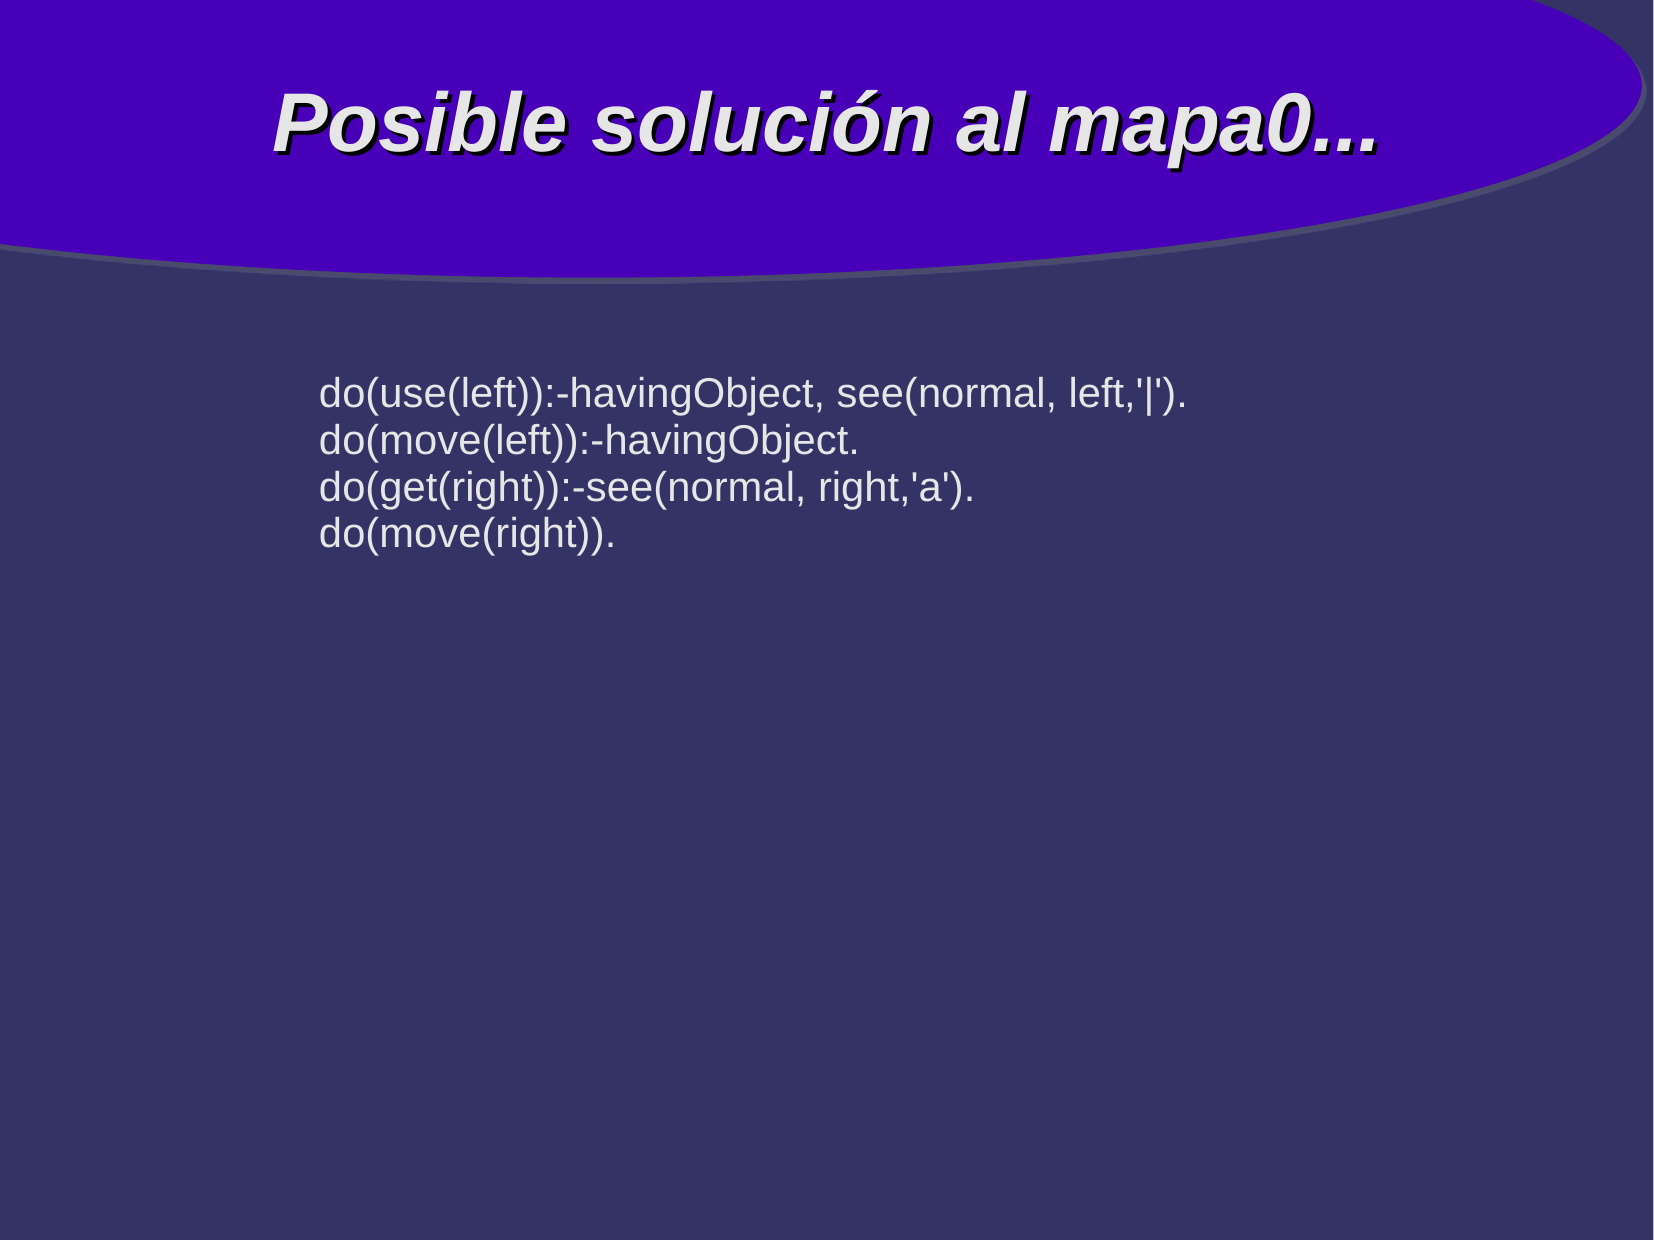

# Posible solución al mapa0...
do(use(left)):-havingObject, see(normal, left,'|').
do(move(left)):-havingObject.
do(get(right)):-see(normal, right,'a').
do(move(right)).